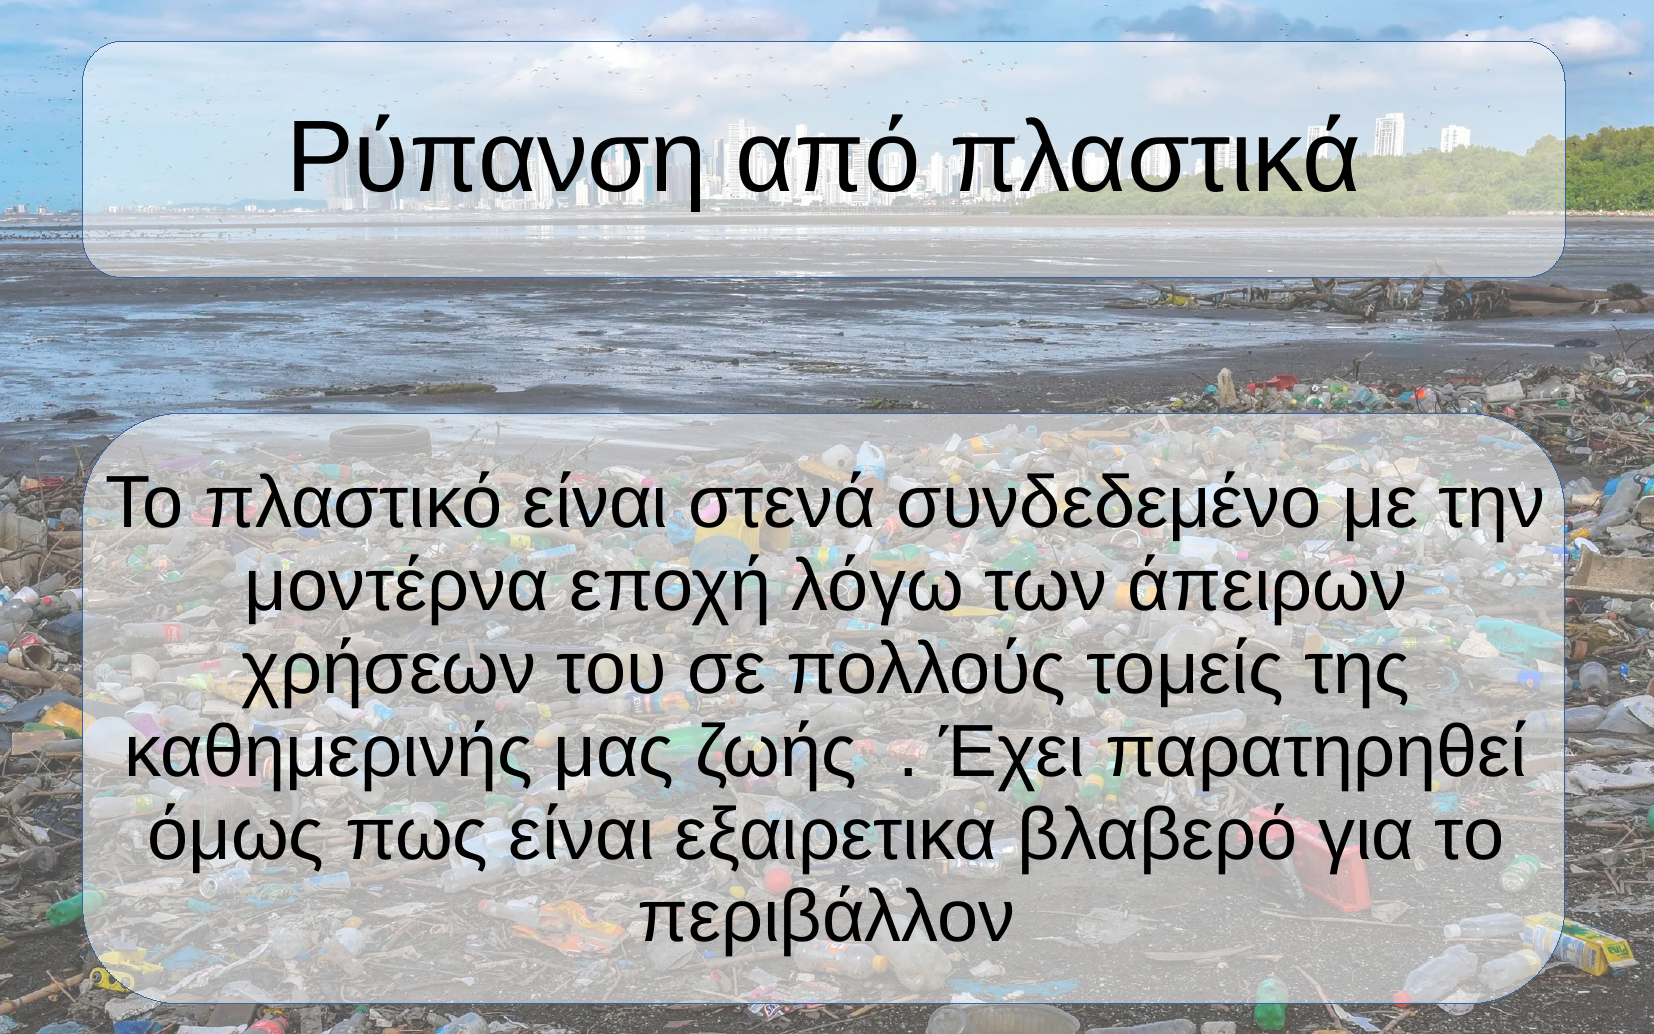

# Ρύπανση από πλαστικά
Το πλαστικό είναι στενά συνδεδεμένο με την μοντέρνα εποχή λόγω των άπειρων χρήσεων του σε πολλούς τομείς της καθημερινής μας ζωής . Έχει παρατηρηθεί όμως πως είναι εξαιρετικα βλαβερό για το περιβάλλον